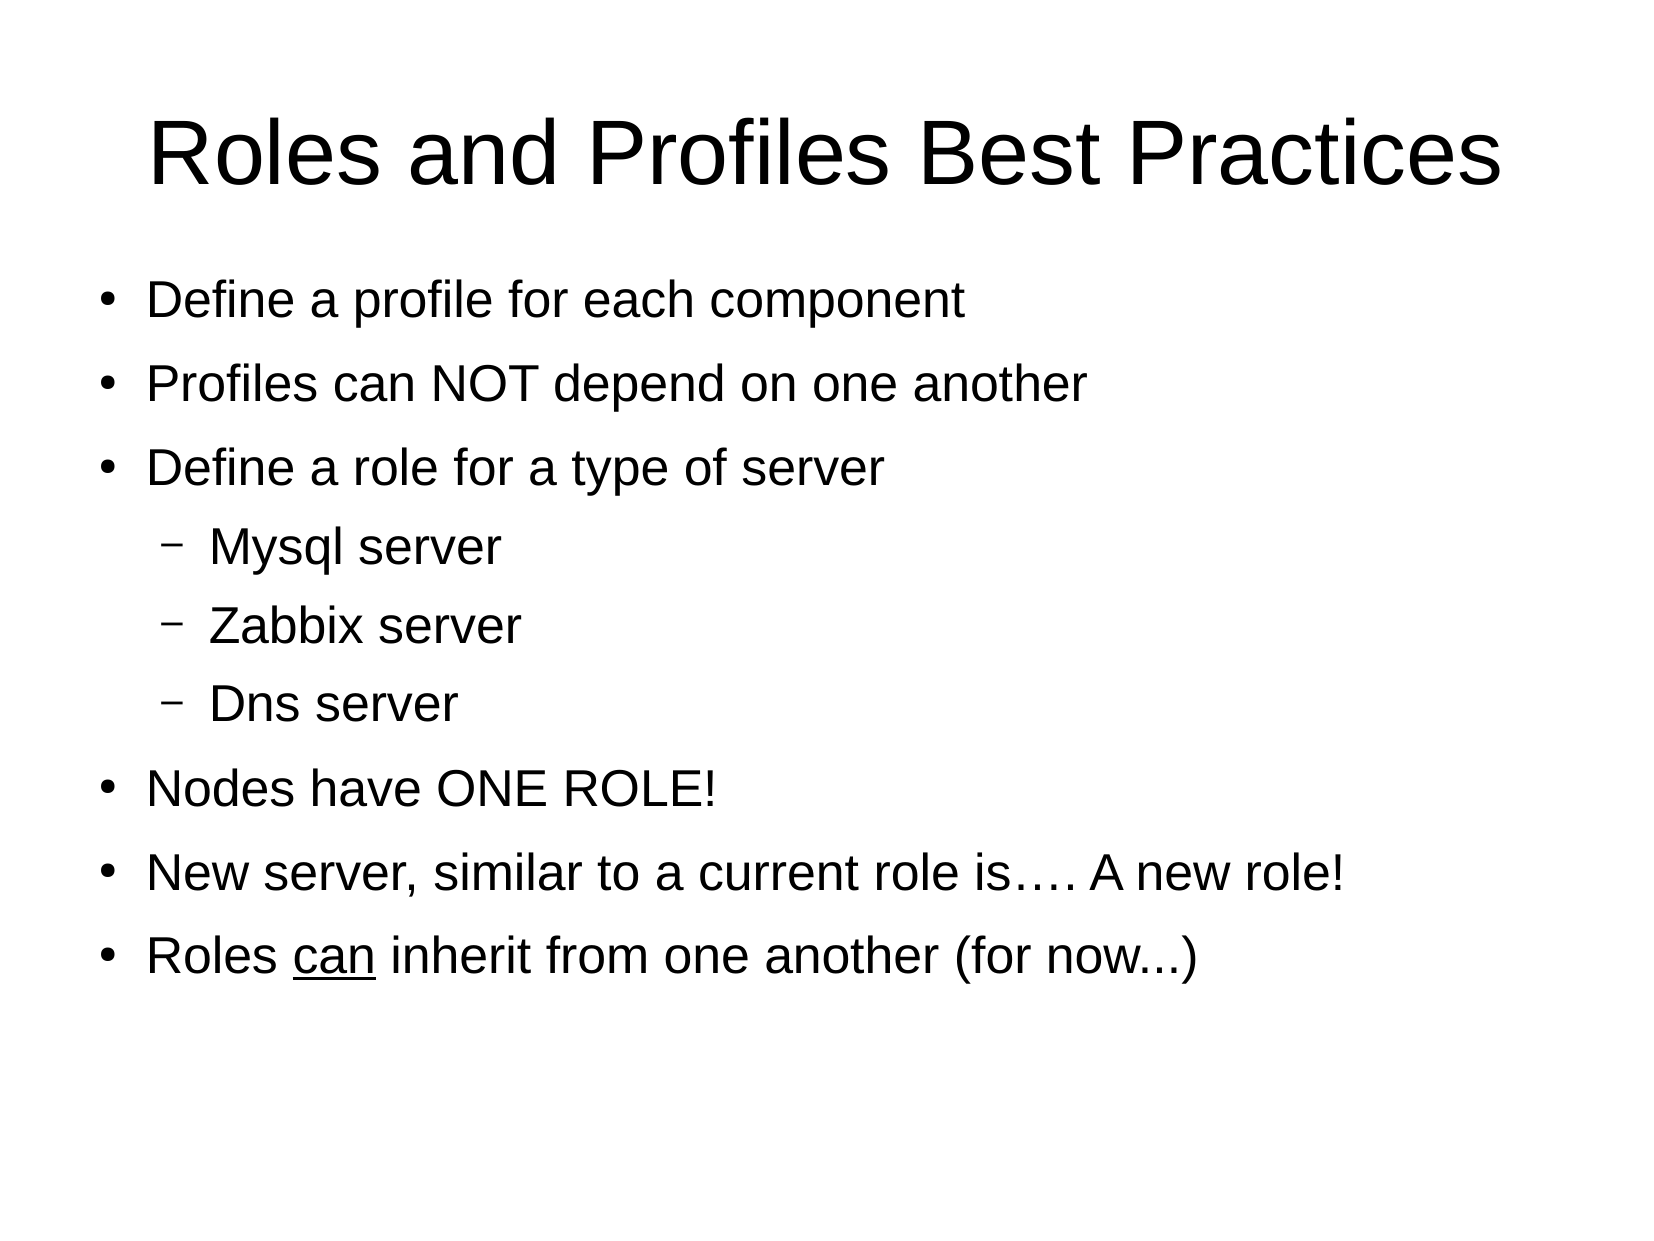

# Roles and Profiles Best Practices
Define a profile for each component
Profiles can NOT depend on one another
Define a role for a type of server
Mysql server
Zabbix server
Dns server
Nodes have ONE ROLE!
New server, similar to a current role is…. A new role!
Roles can inherit from one another (for now...)